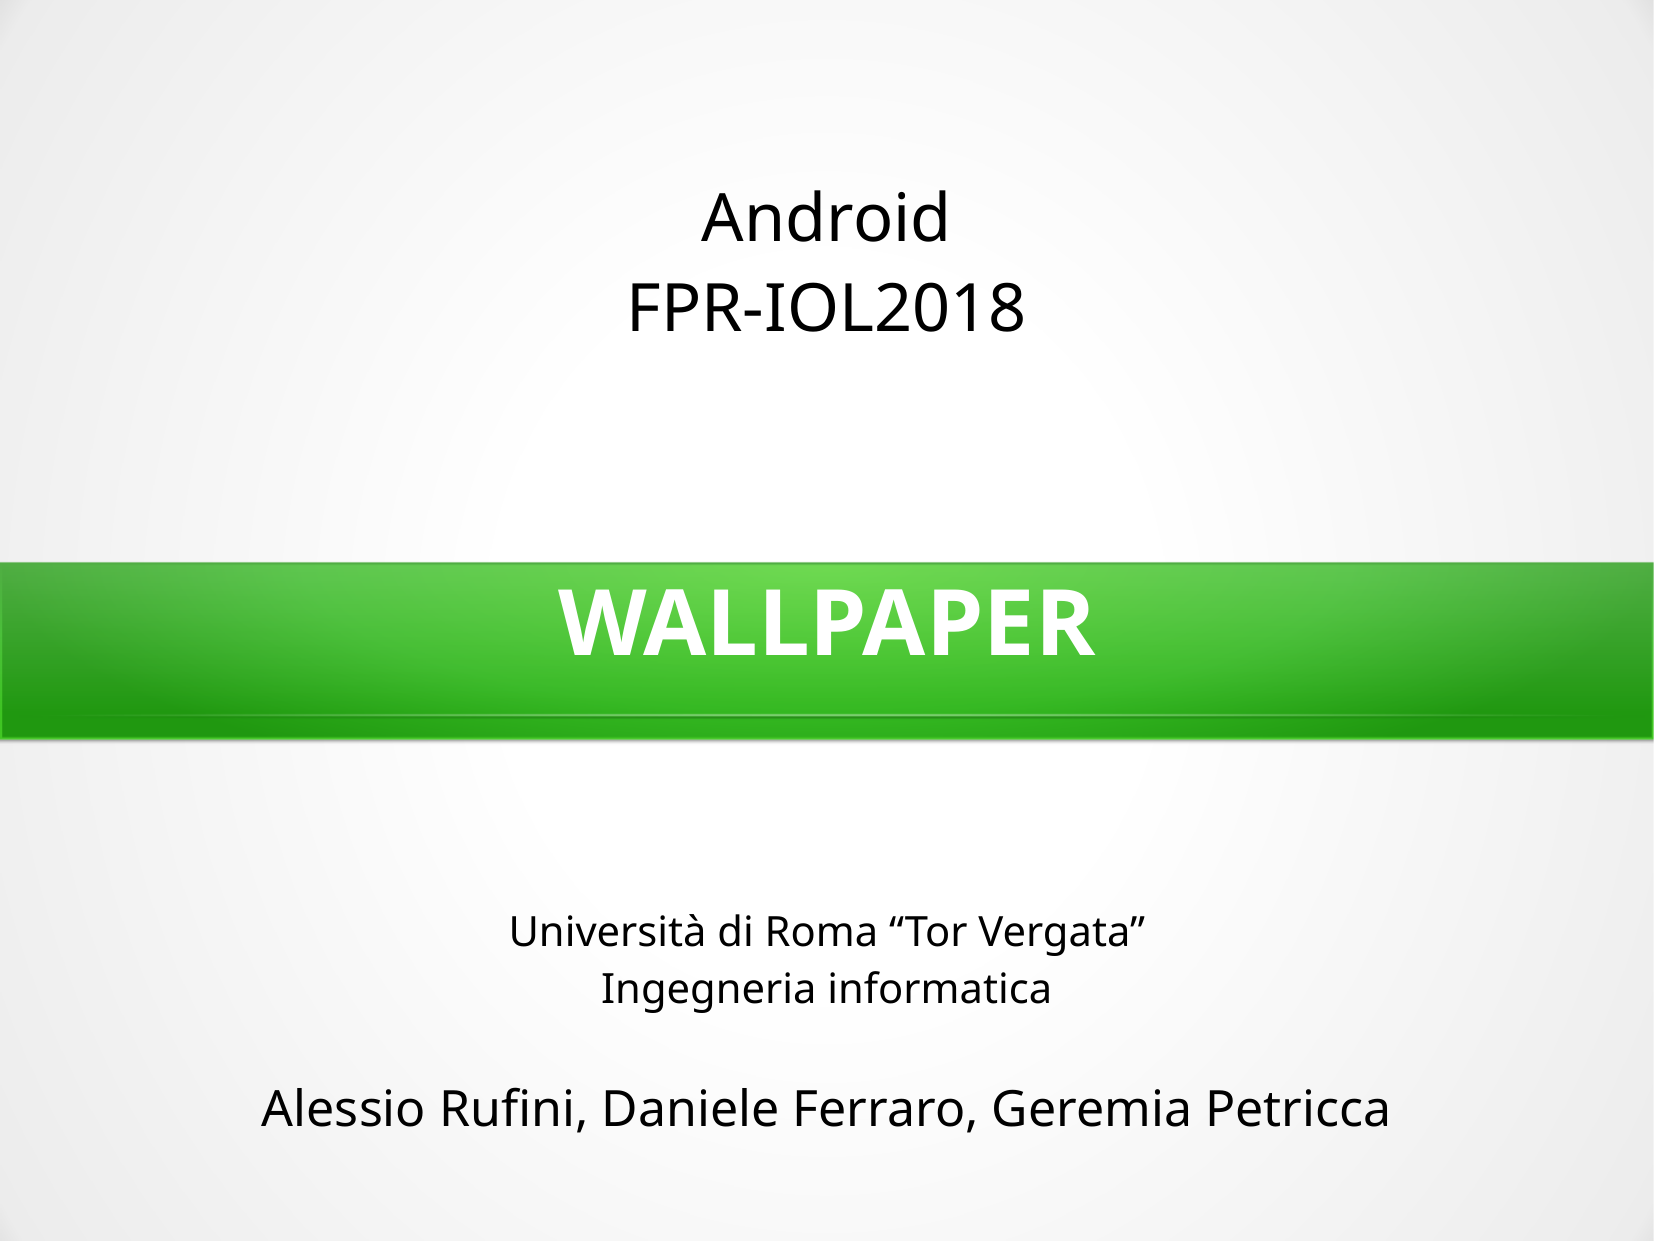

# Android
FPR-IOL2018
Università di Roma “Tor Vergata”
Ingegneria informatica
Alessio Rufini, Daniele Ferraro, Geremia Petricca
WALLPAPER